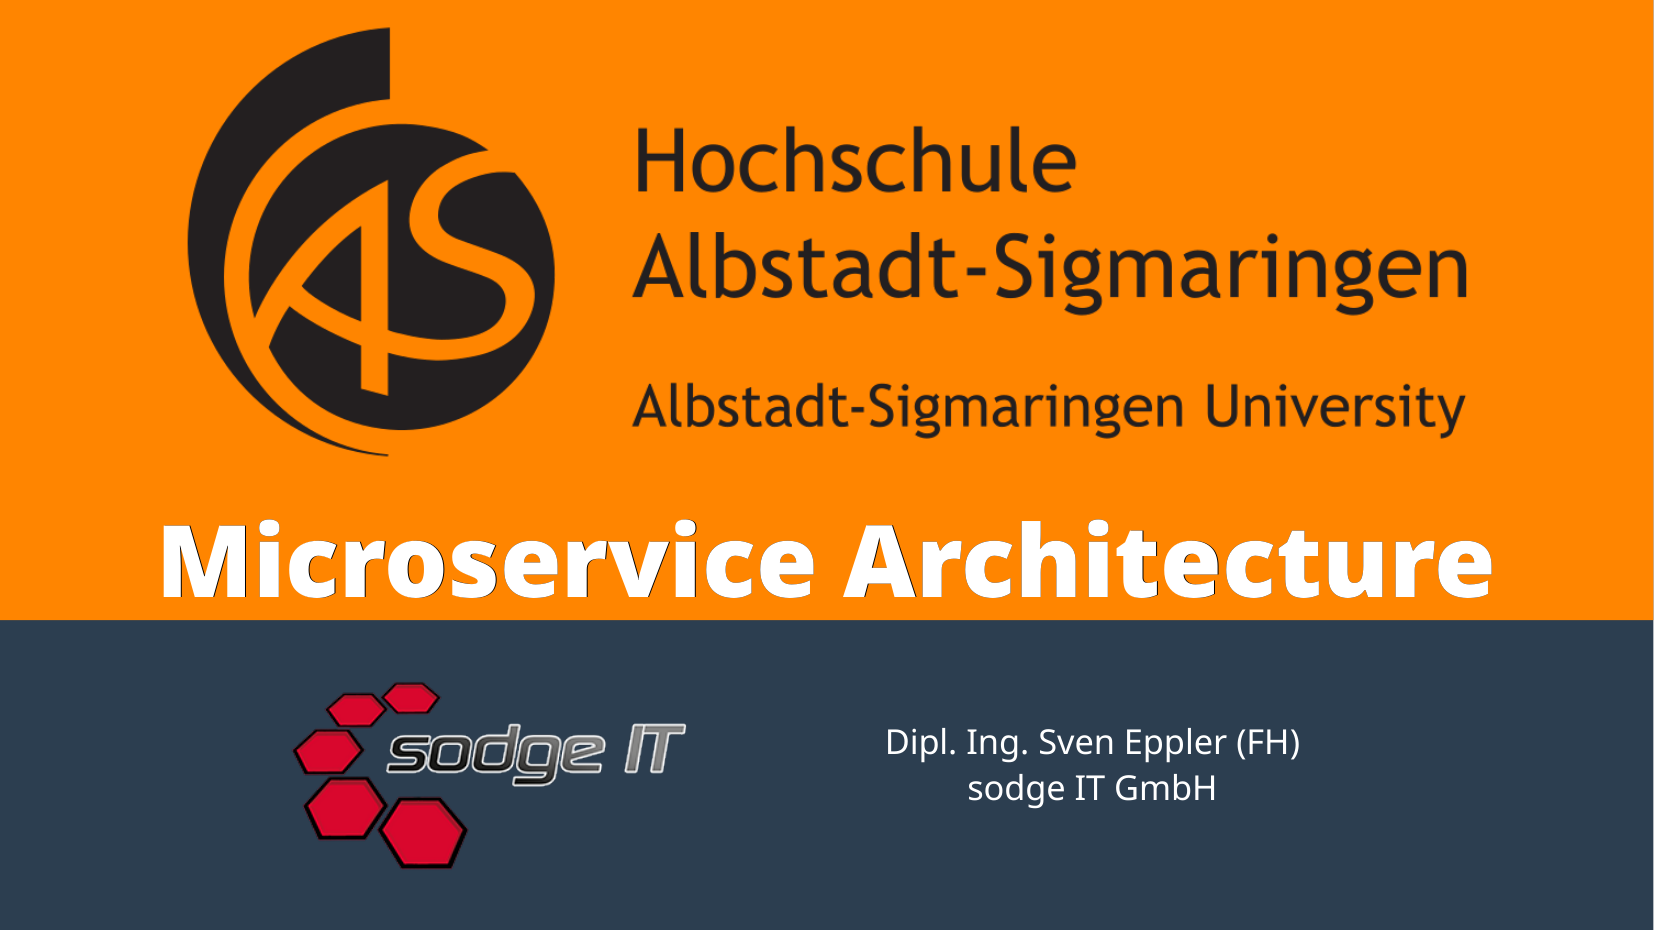

# Microservice Architecture
Dipl. Ing. Sven Eppler (FH)
sodge IT GmbH